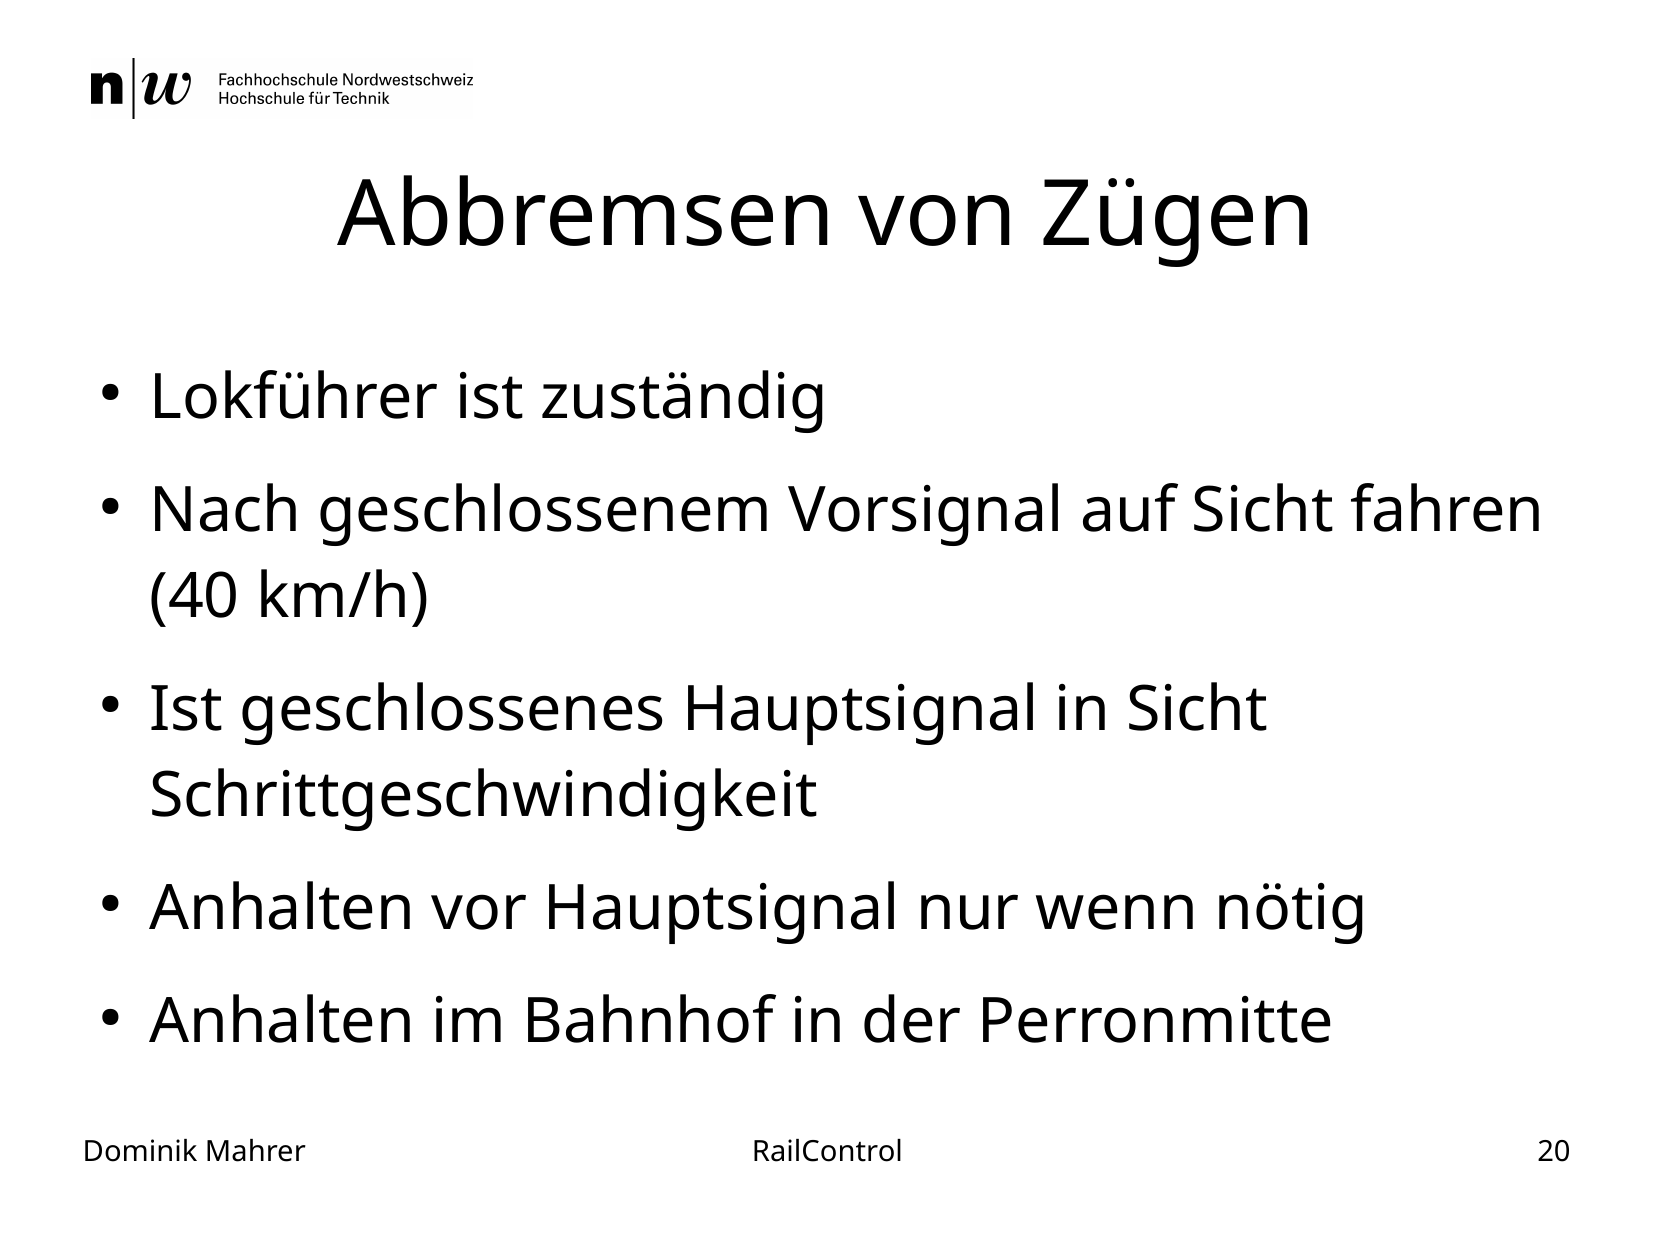

# Abbremsen von Zügen
Lokführer ist zuständig
Nach geschlossenem Vorsignal auf Sicht fahren (40 km/h)
Ist geschlossenes Hauptsignal in Sicht Schrittgeschwindigkeit
Anhalten vor Hauptsignal nur wenn nötig
Anhalten im Bahnhof in der Perronmitte
Dominik Mahrer
RailControl
20